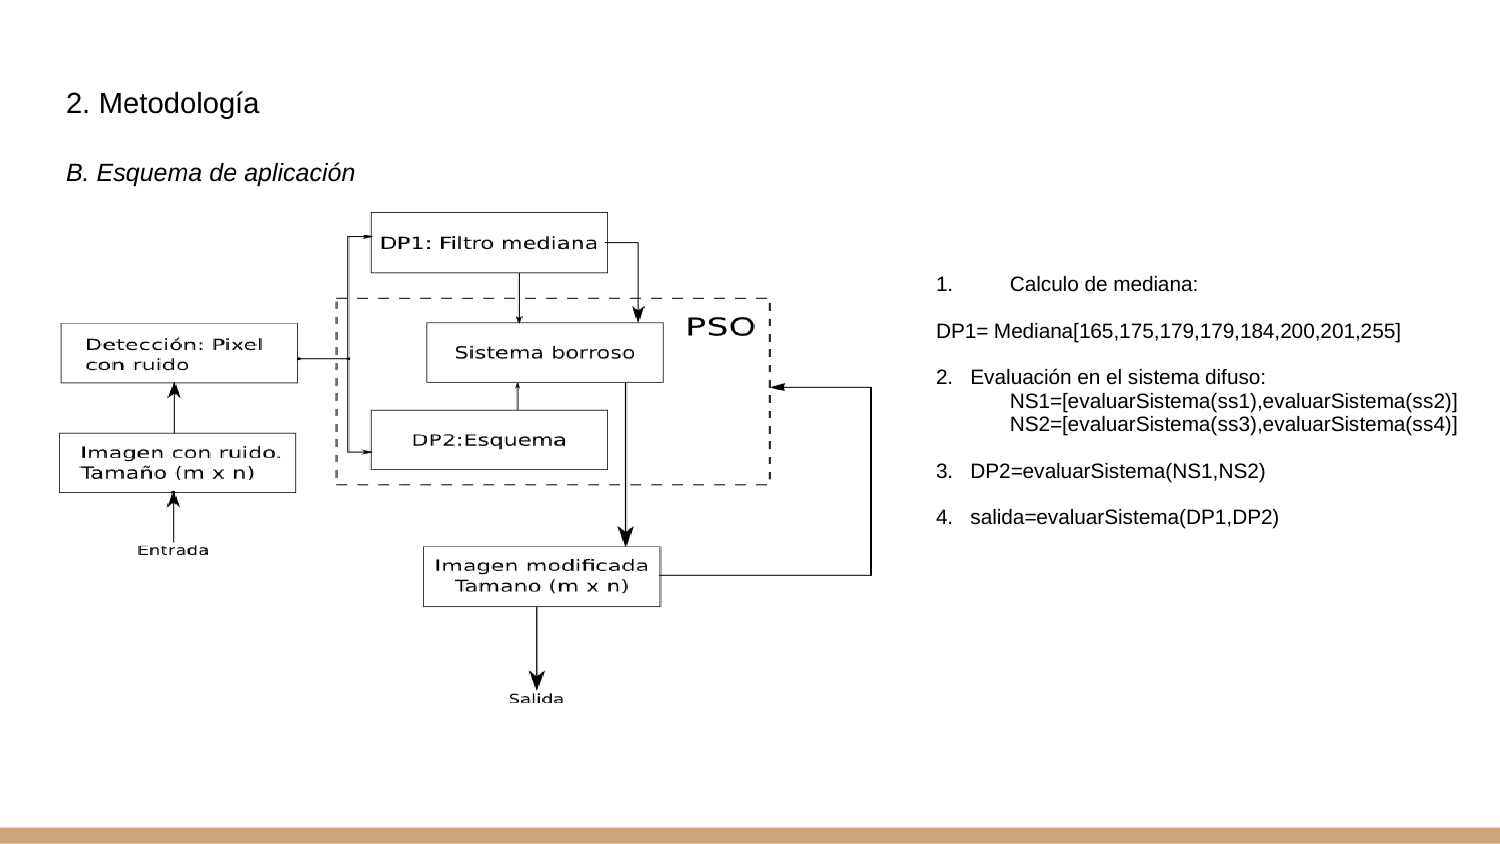

# 2. Metodología
B. Esquema de aplicación
1.	Calculo de mediana:
DP1= Mediana[165,175,179,179,184,200,201,255]
2. Evaluación en el sistema difuso:
	NS1=[evaluarSistema(ss1),evaluarSistema(ss2)]
	NS2=[evaluarSistema(ss3),evaluarSistema(ss4)]
3. DP2=evaluarSistema(NS1,NS2)
4. salida=evaluarSistema(DP1,DP2)